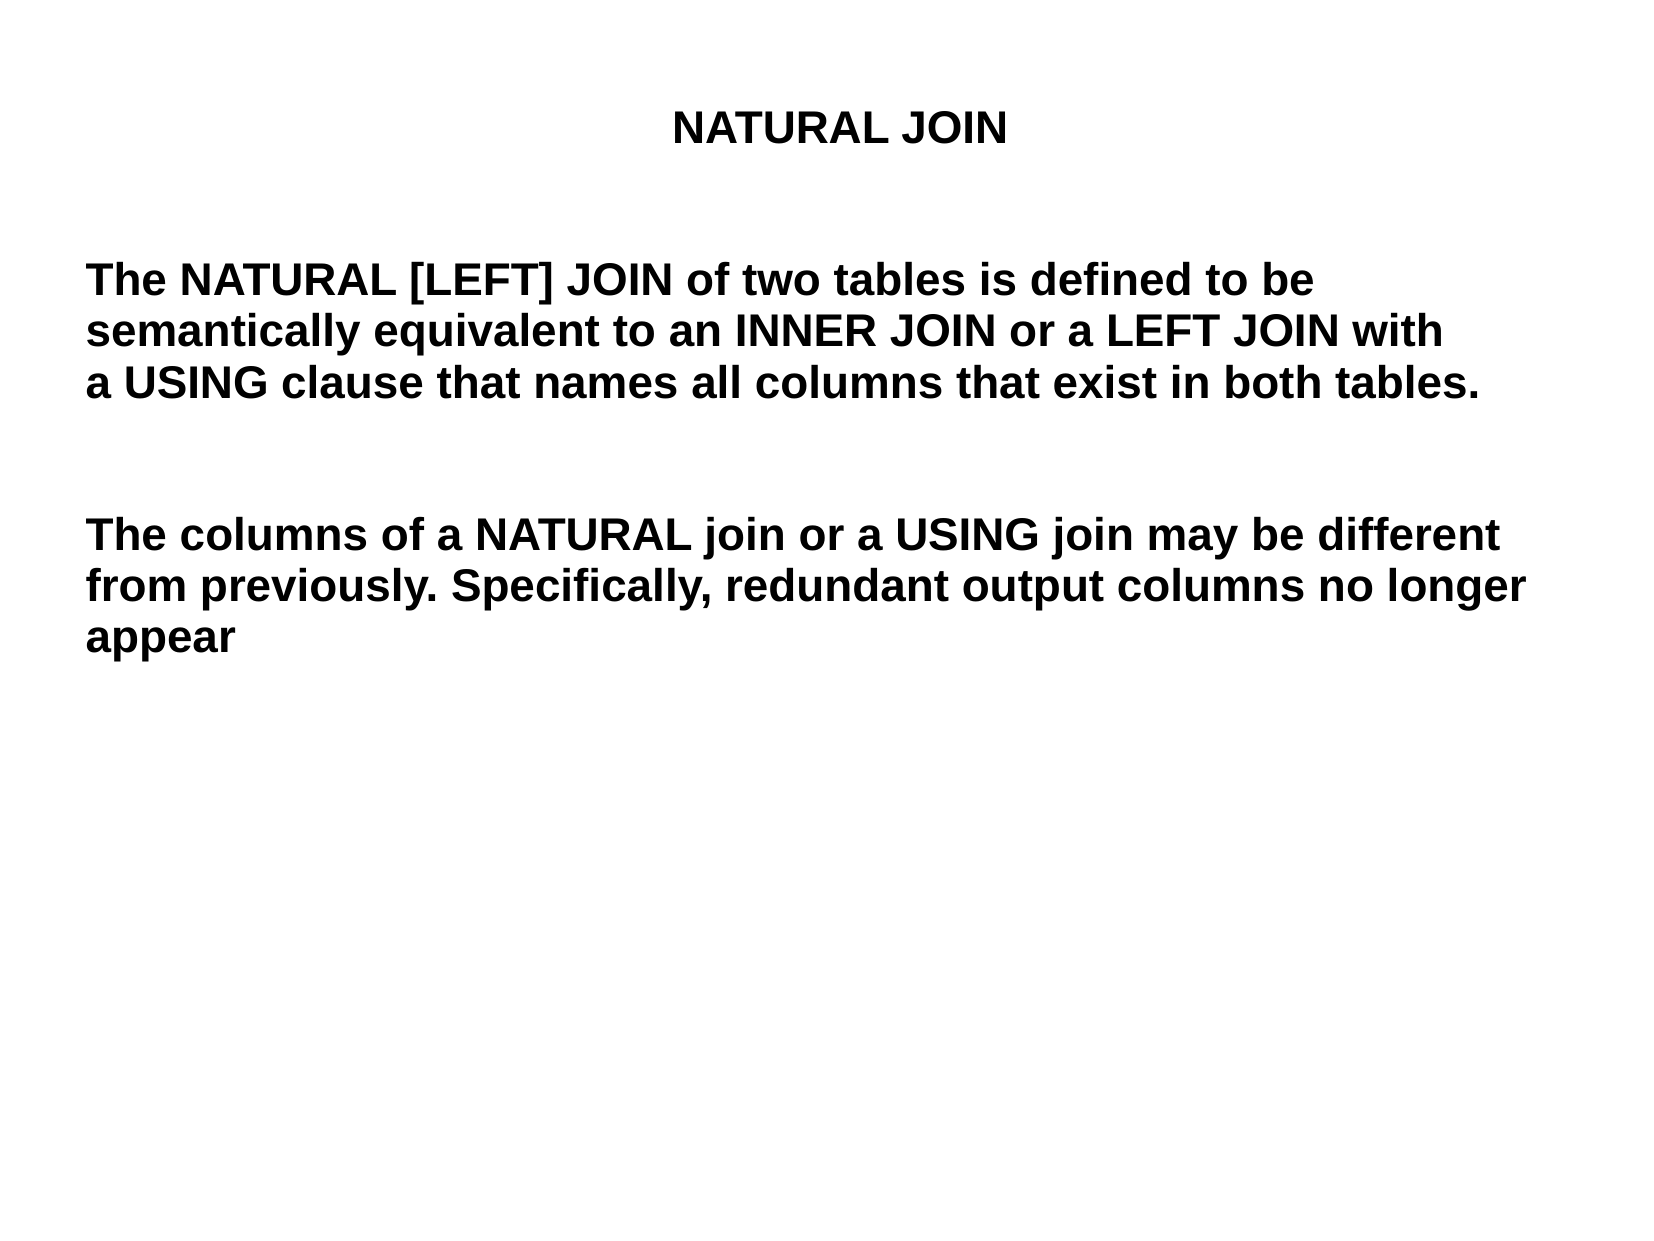

NATURAL JOIN
The NATURAL [LEFT] JOIN of two tables is defined to be semantically equivalent to an INNER JOIN or a LEFT JOIN with a USING clause that names all columns that exist in both tables.
The columns of a NATURAL join or a USING join may be different from previously. Specifically, redundant output columns no longer appear